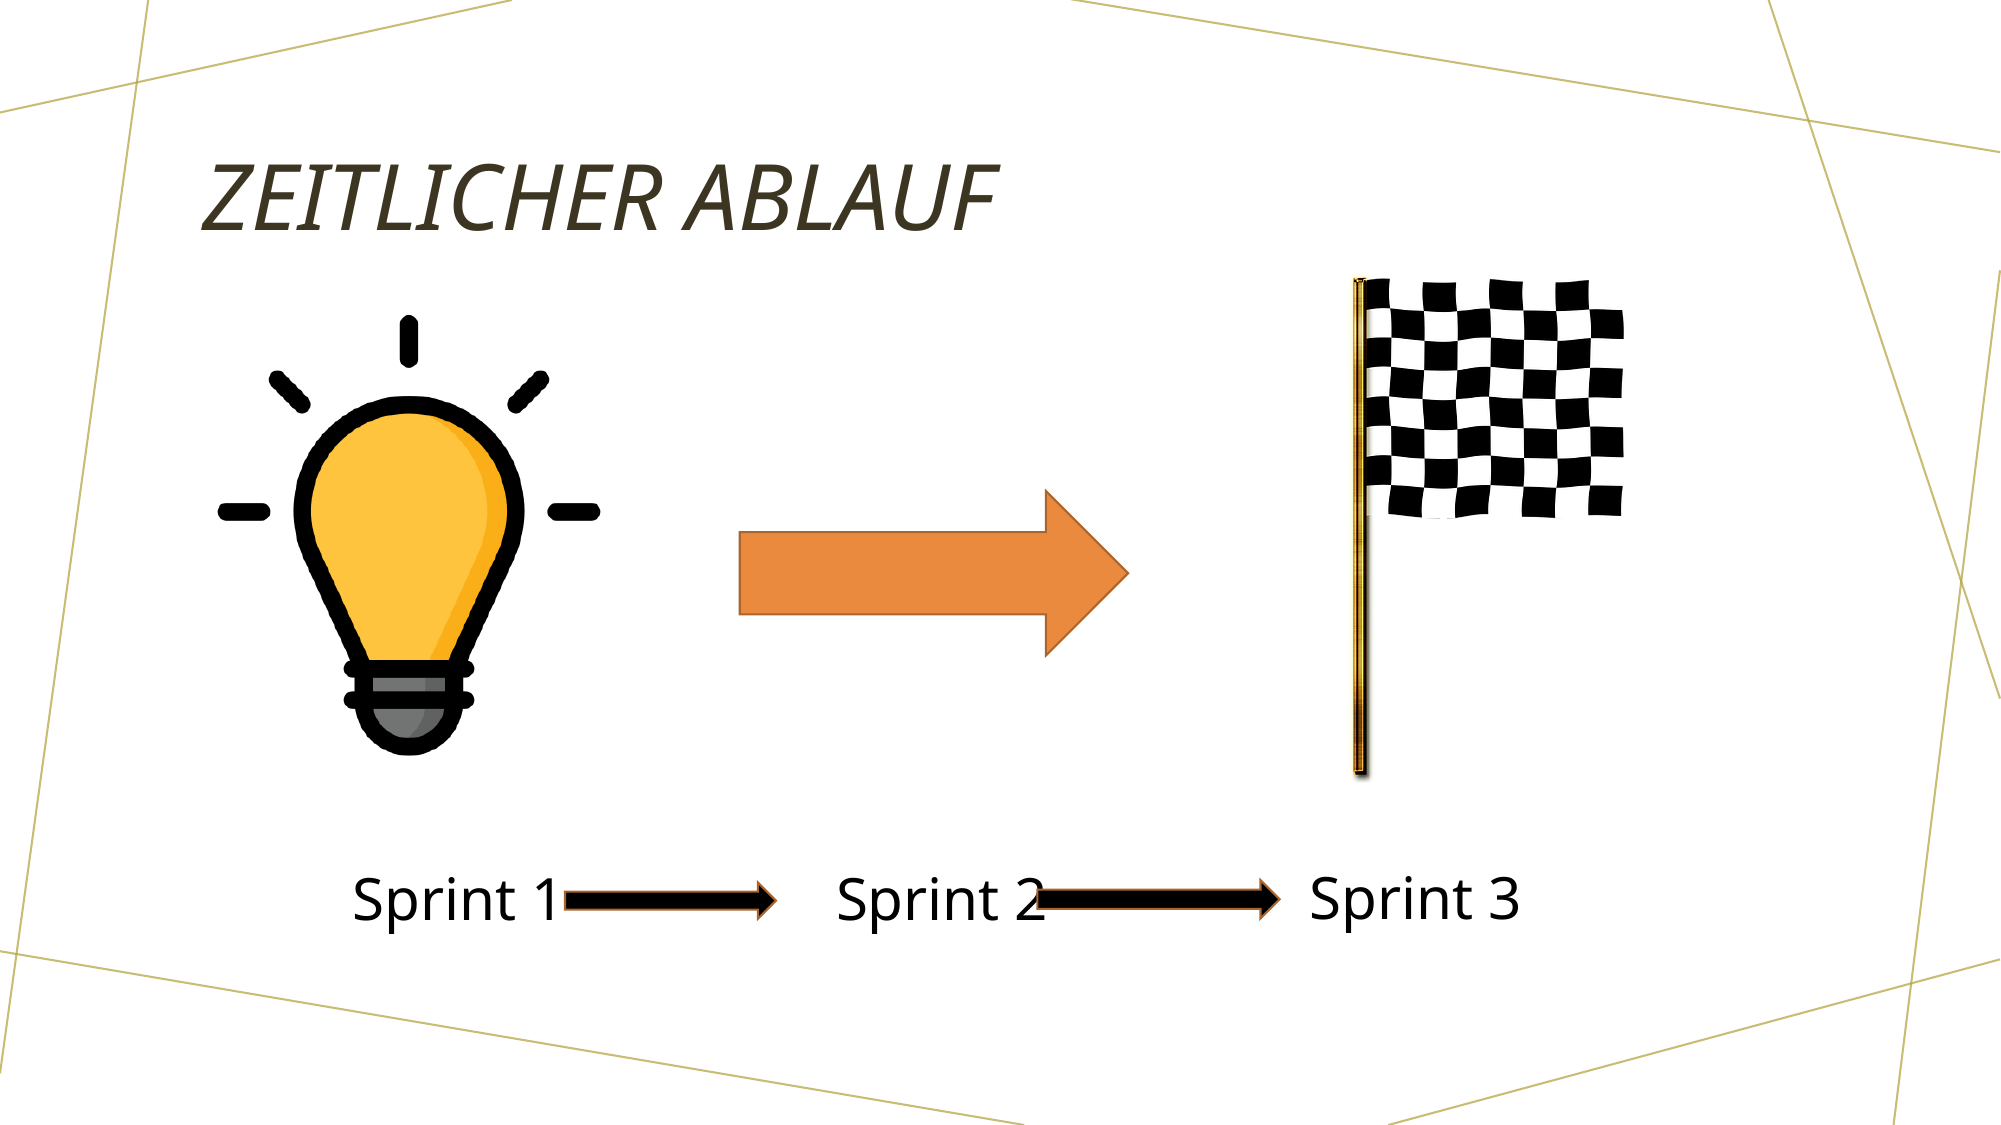

# Zeitlicher Ablauf
Sprint 3
Sprint 1
Sprint 2